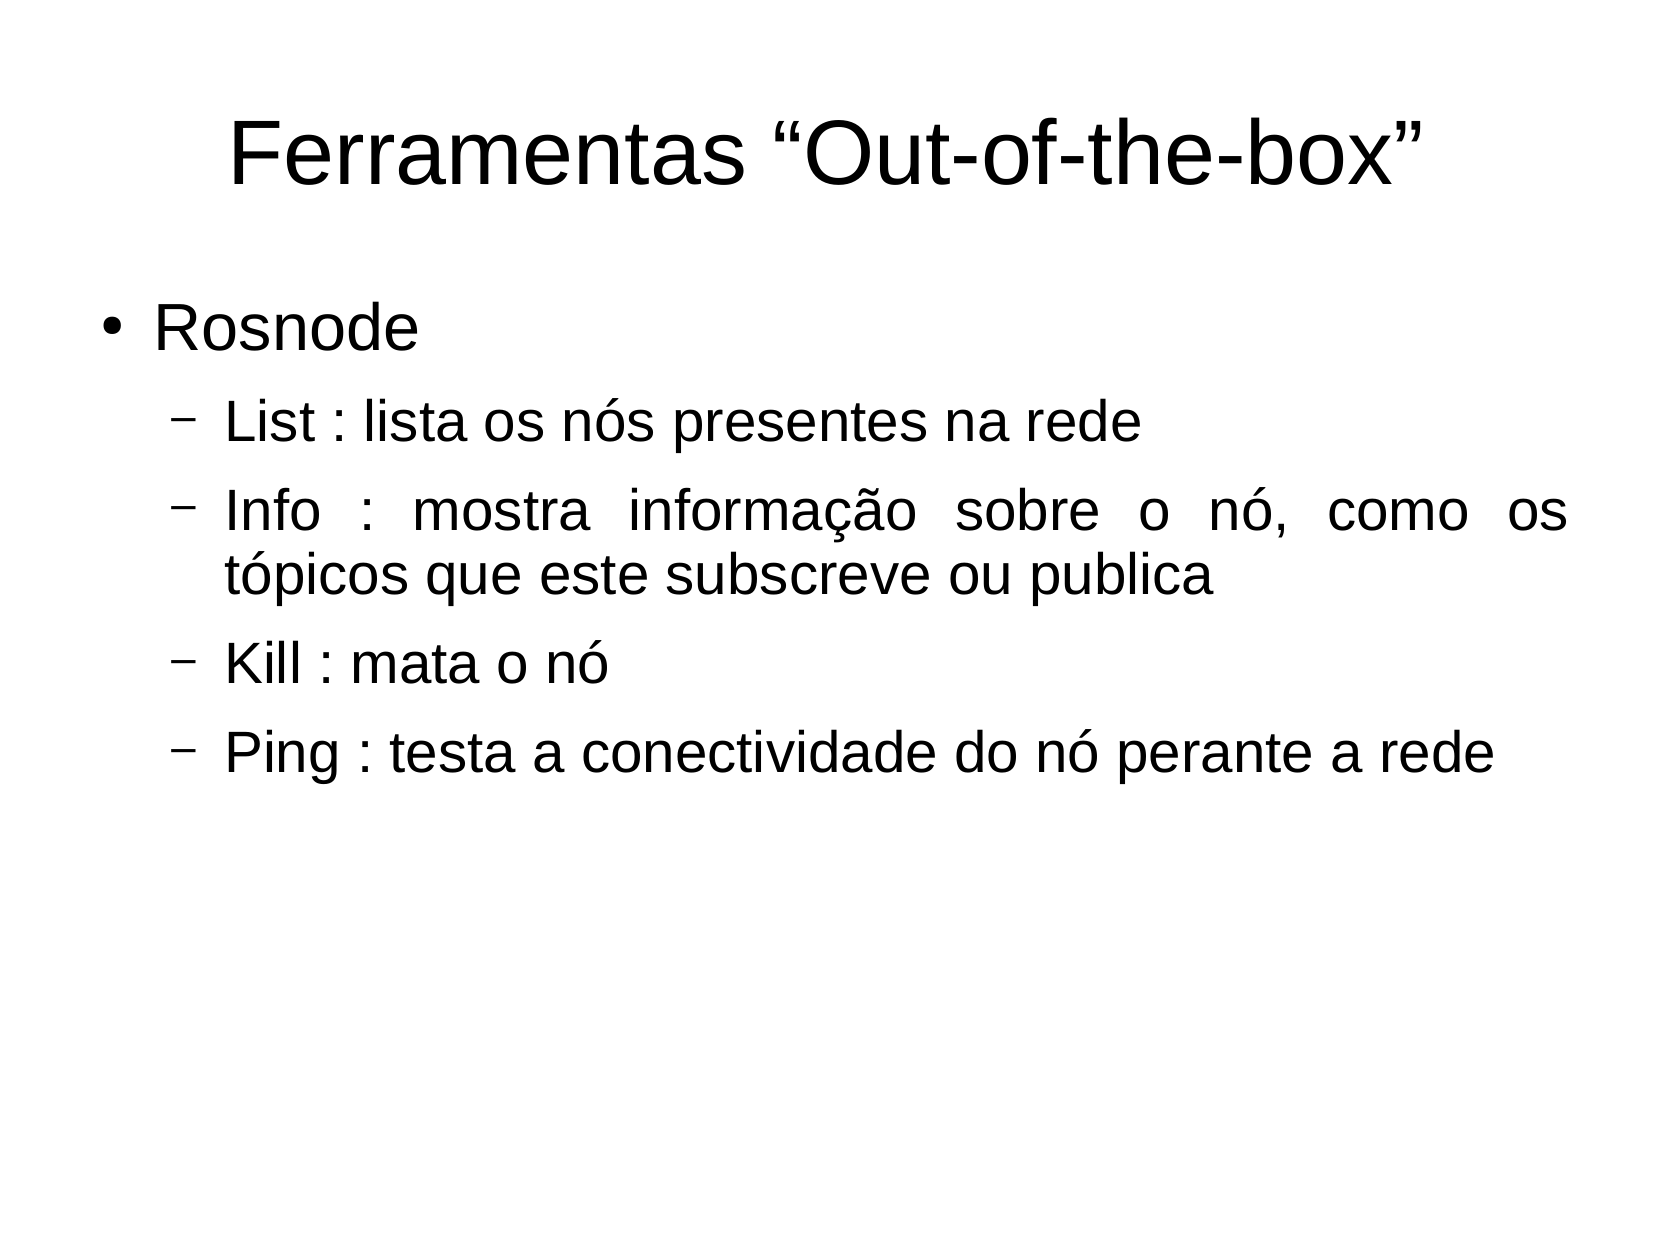

# Ferramentas “Out-of-the-box”
Rosnode
List : lista os nós presentes na rede
Info : mostra informação sobre o nó, como os tópicos que este subscreve ou publica
Kill : mata o nó
Ping : testa a conectividade do nó perante a rede